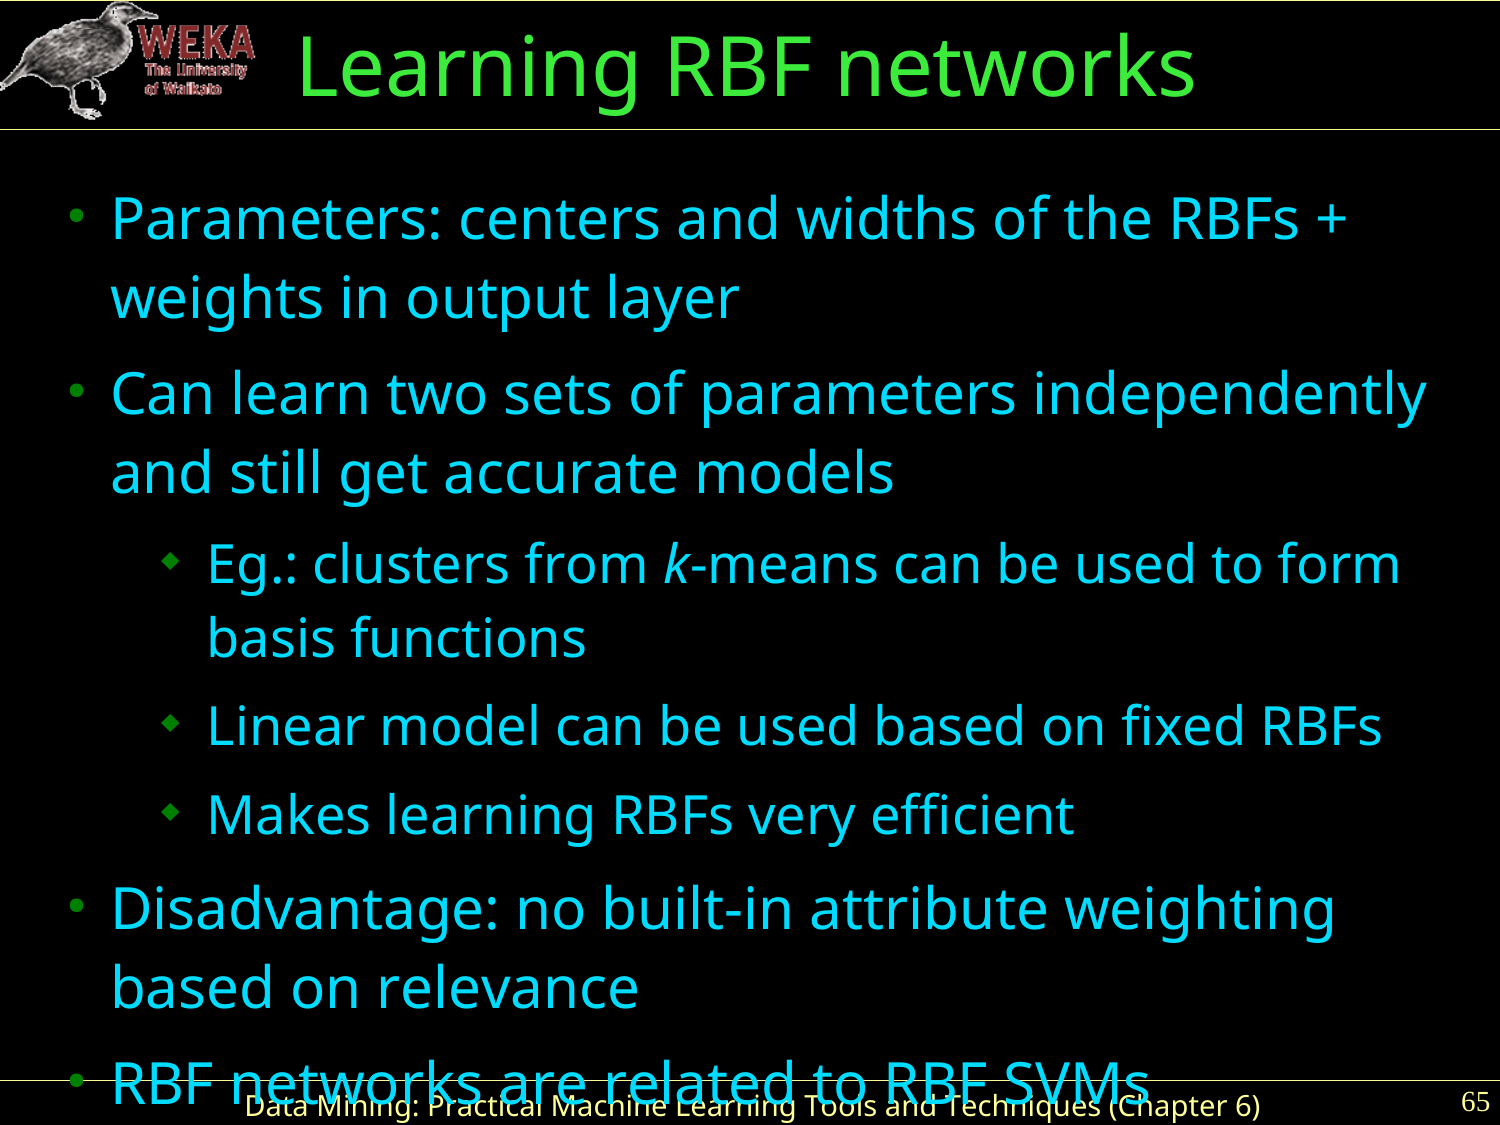

# Learning RBF networks
Parameters: centers and widths of the RBFs + weights in output layer
Can learn two sets of parameters independently and still get accurate models
Eg.: clusters from k-means can be used to form basis functions
Linear model can be used based on fixed RBFs
Makes learning RBFs very efficient
Disadvantage: no built-in attribute weighting based on relevance
RBF networks are related to RBF SVMs
Data Mining: Practical Machine Learning Tools and Techniques (Chapter 6)
65